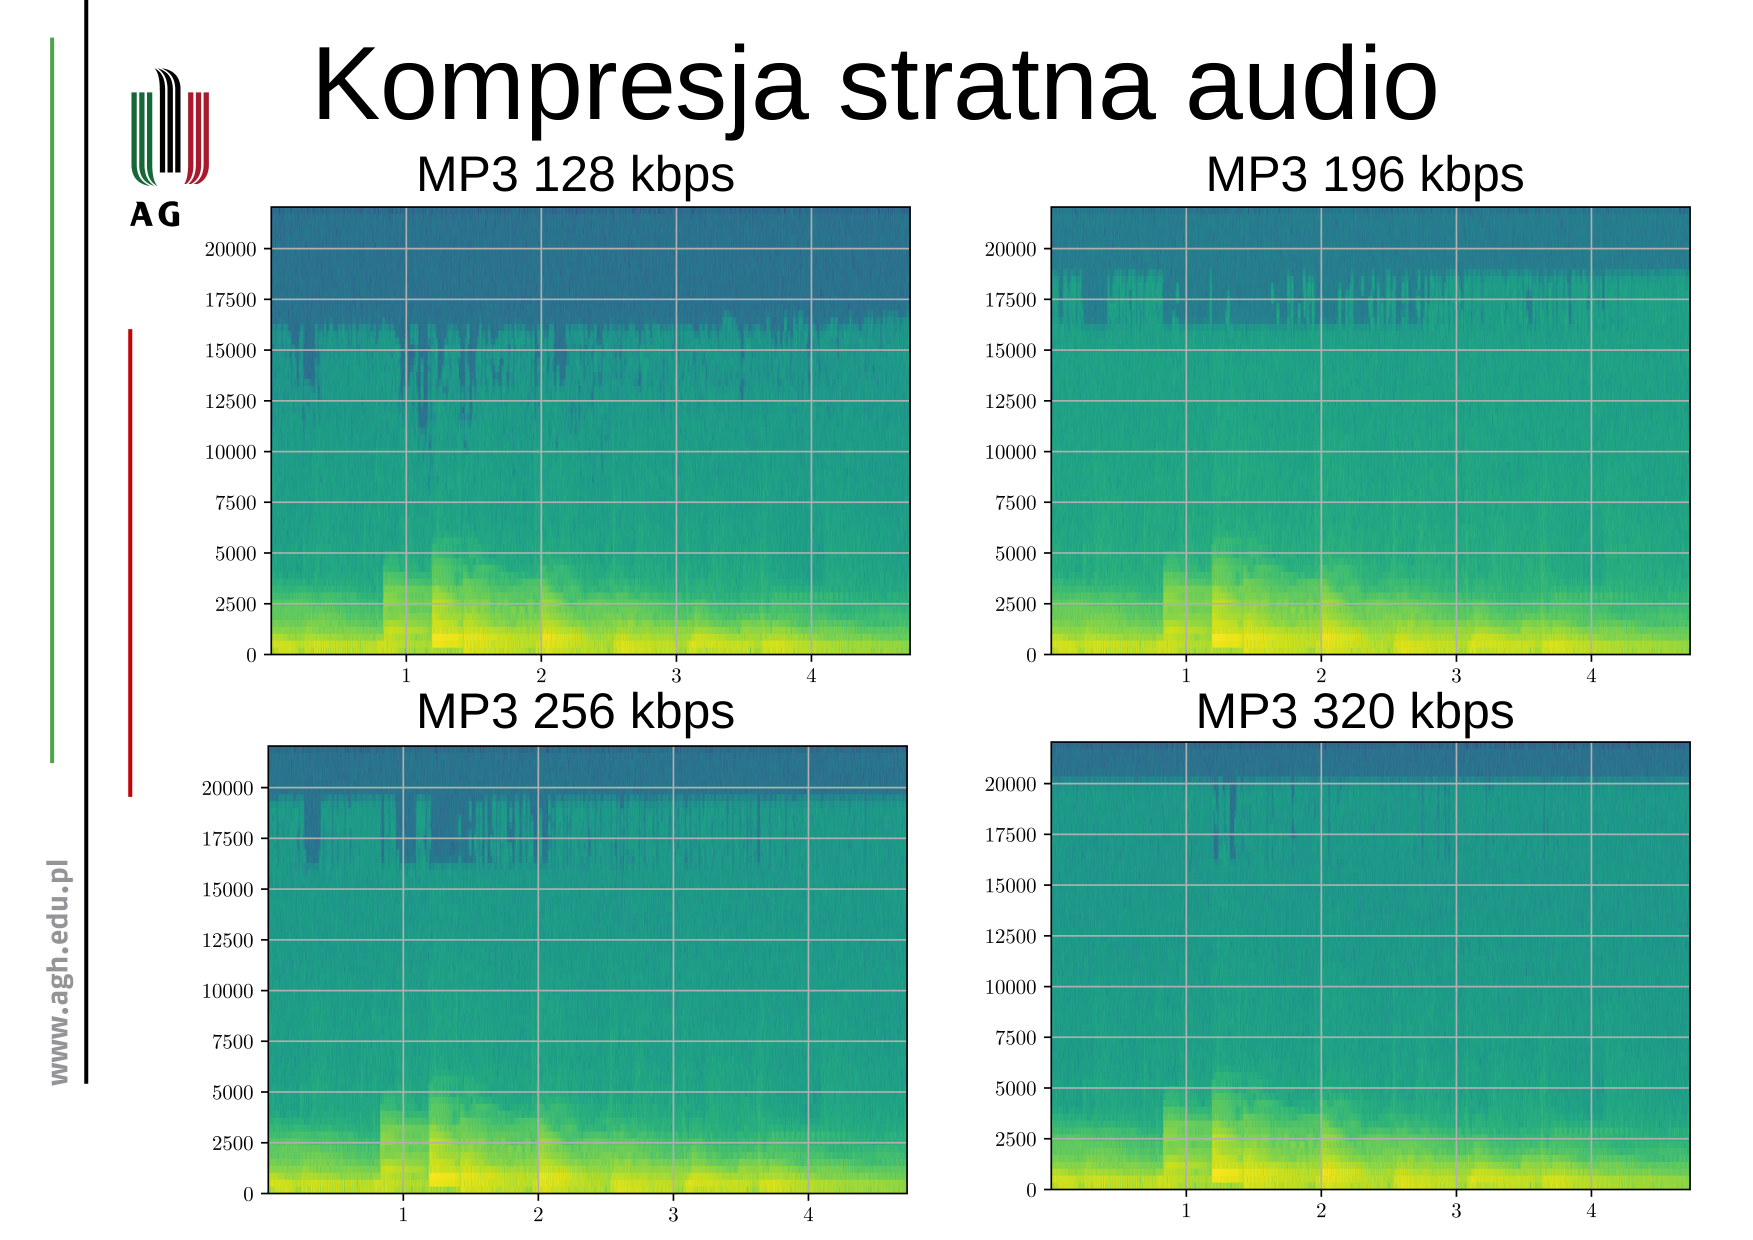

# Kompresja stratna audio
MP3 128 kbps
MP3 196 kbps
MP3 256 kbps
MP3 320 kbps